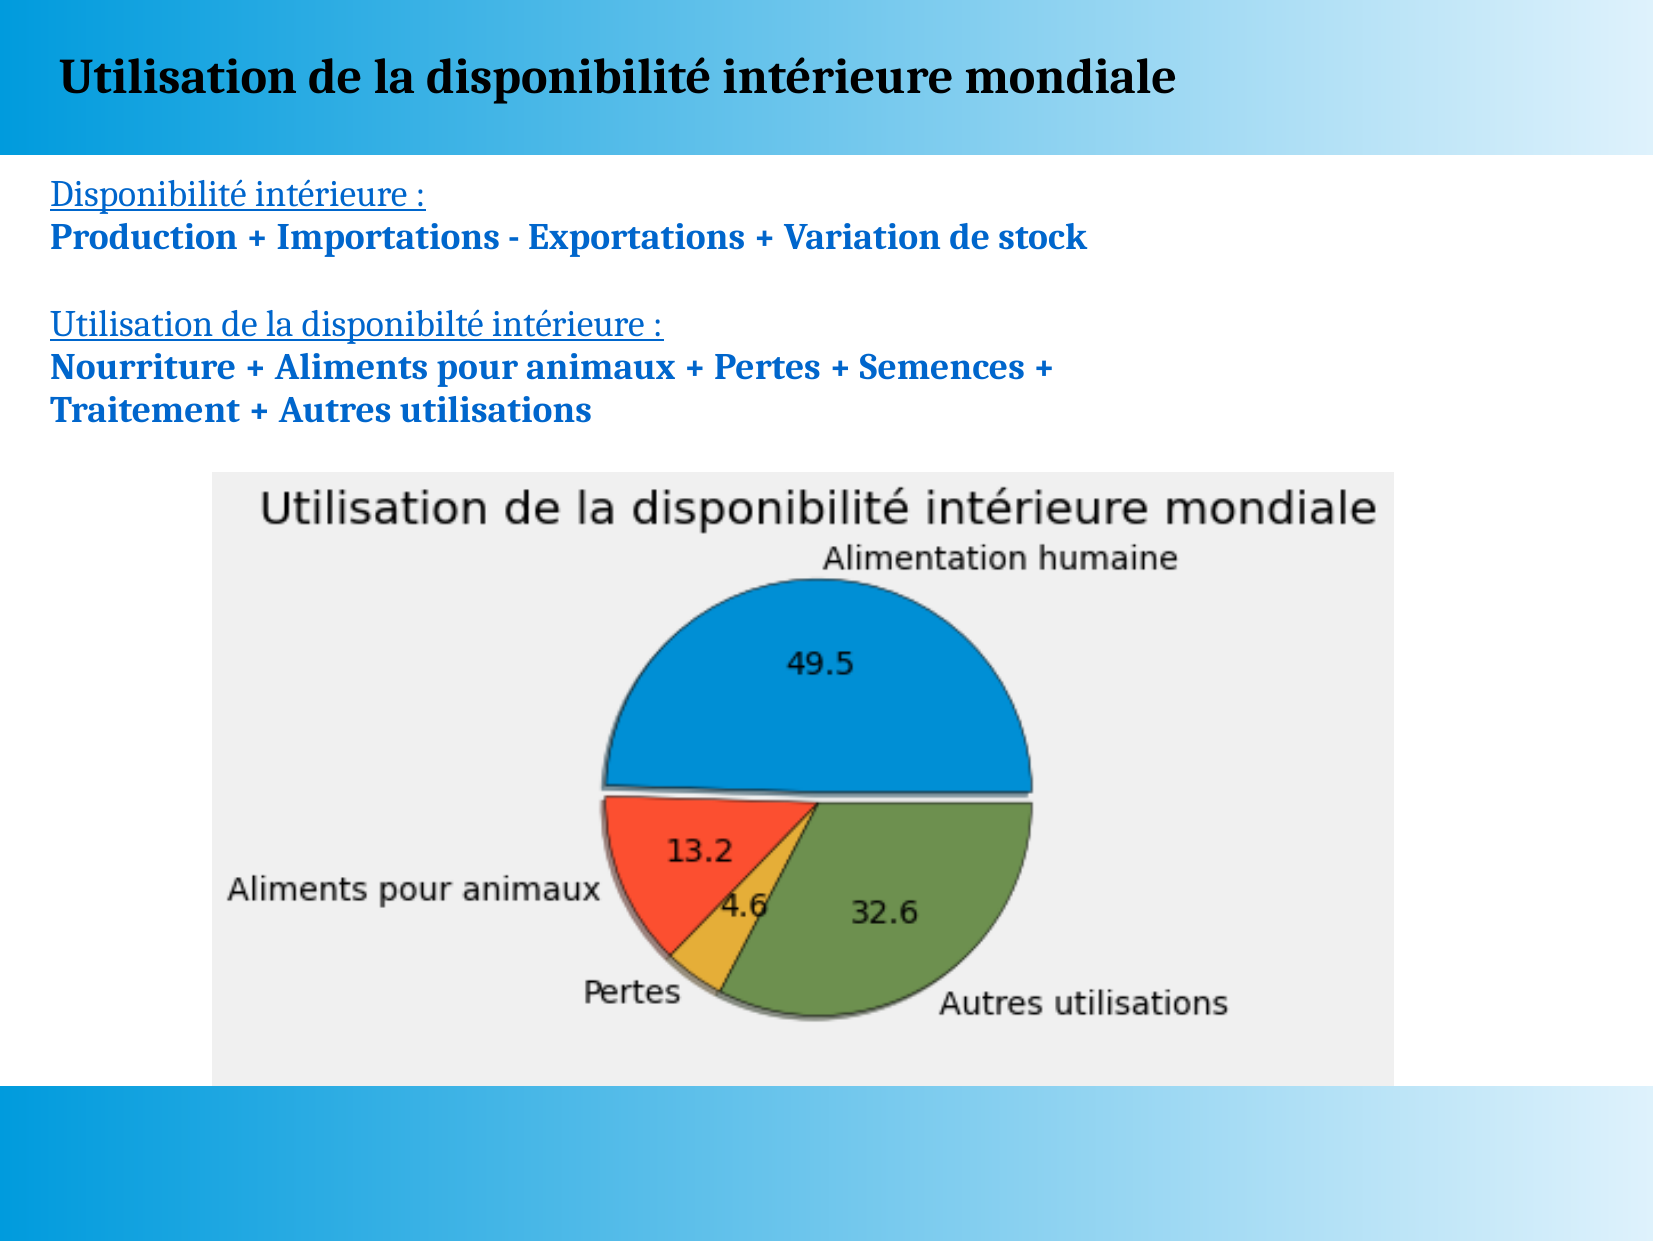

# Utilisation de la disponibilité intérieure mondiale
Disponibilité intérieure :
Production + Importations - Exportations + Variation de stock
Utilisation de la disponibilté intérieure :
Nourriture + Aliments pour animaux + Pertes + Semences + Traitement + Autres utilisations